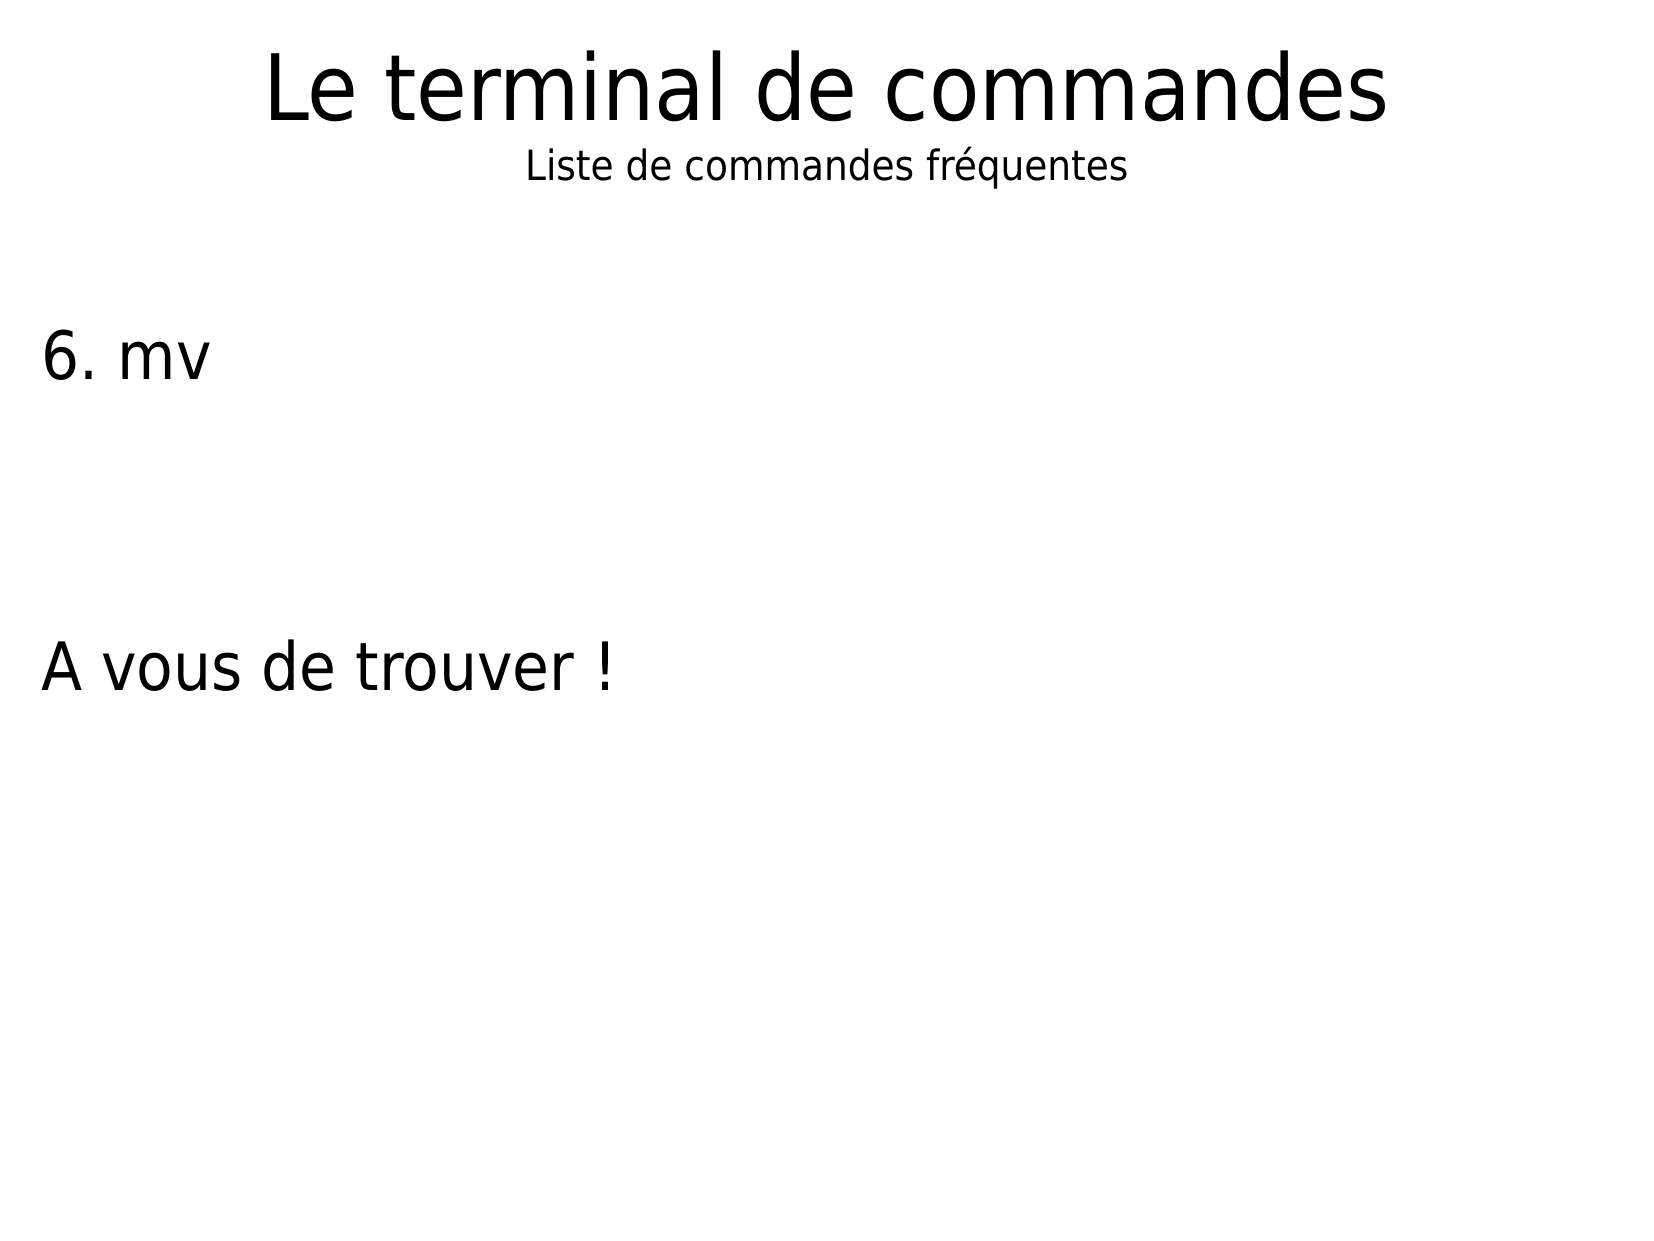

# Le terminal de commandes Liste de commandes fréquentes
6. mv
A vous de trouver !